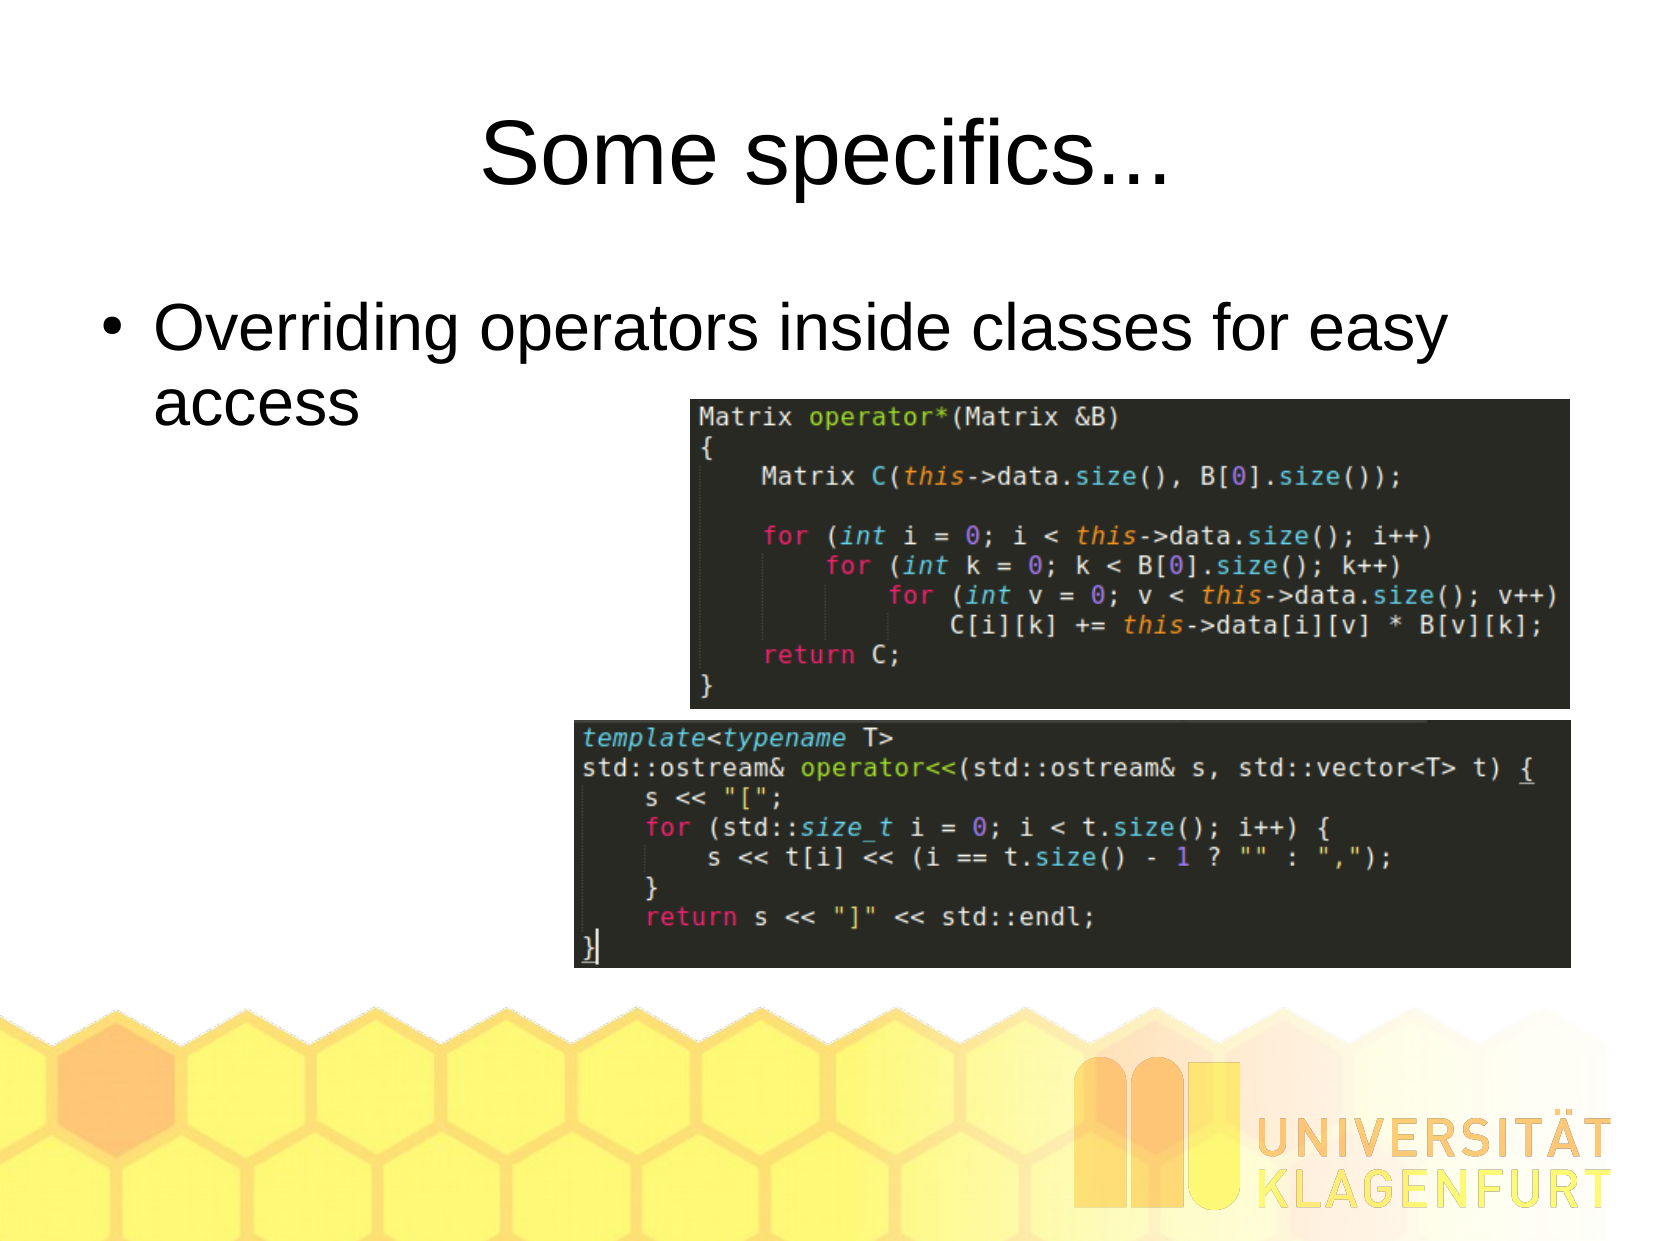

# Some specifics...
Overriding operators inside classes for easy access